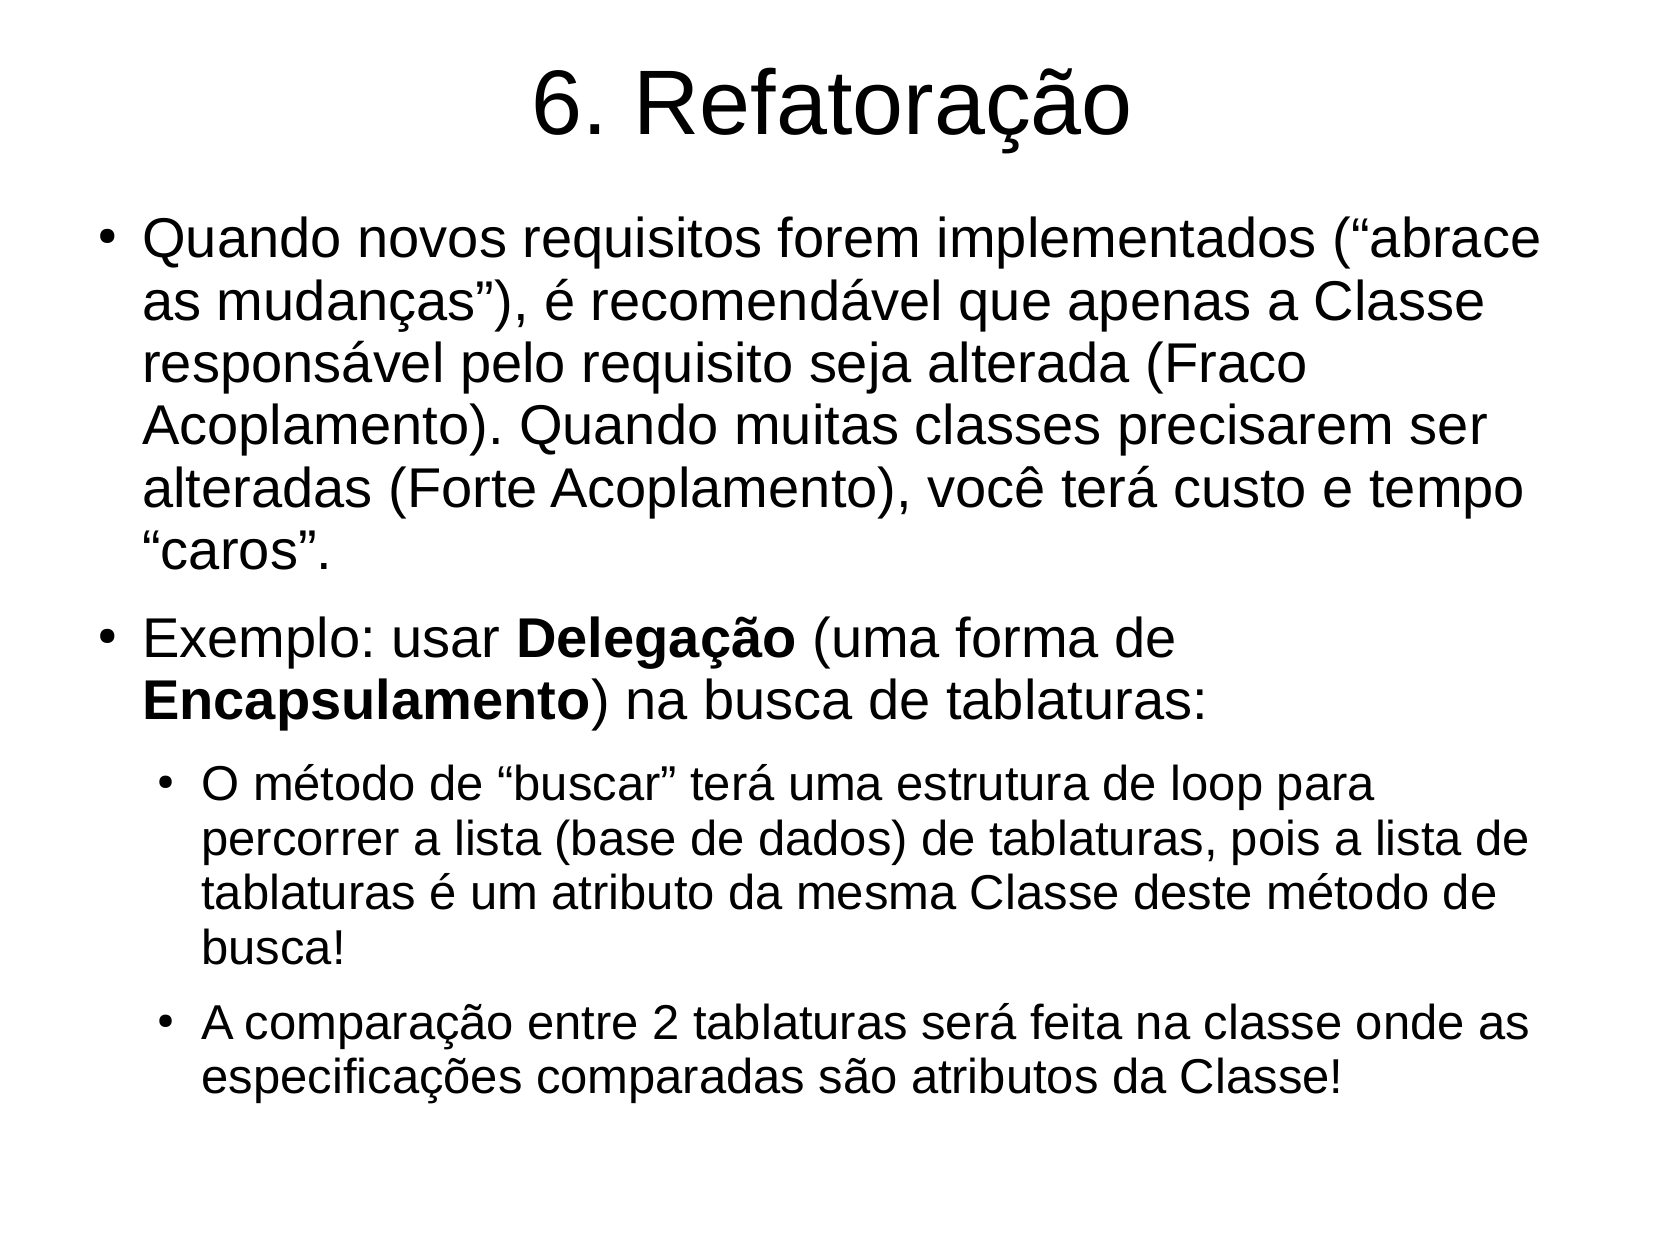

# 6. Refatoração
Quando novos requisitos forem implementados (“abrace as mudanças”), é recomendável que apenas a Classe responsável pelo requisito seja alterada (Fraco Acoplamento). Quando muitas classes precisarem ser alteradas (Forte Acoplamento), você terá custo e tempo “caros”.
Exemplo: usar Delegação (uma forma de Encapsulamento) na busca de tablaturas:
O método de “buscar” terá uma estrutura de loop para percorrer a lista (base de dados) de tablaturas, pois a lista de tablaturas é um atributo da mesma Classe deste método de busca!
A comparação entre 2 tablaturas será feita na classe onde as especificações comparadas são atributos da Classe!